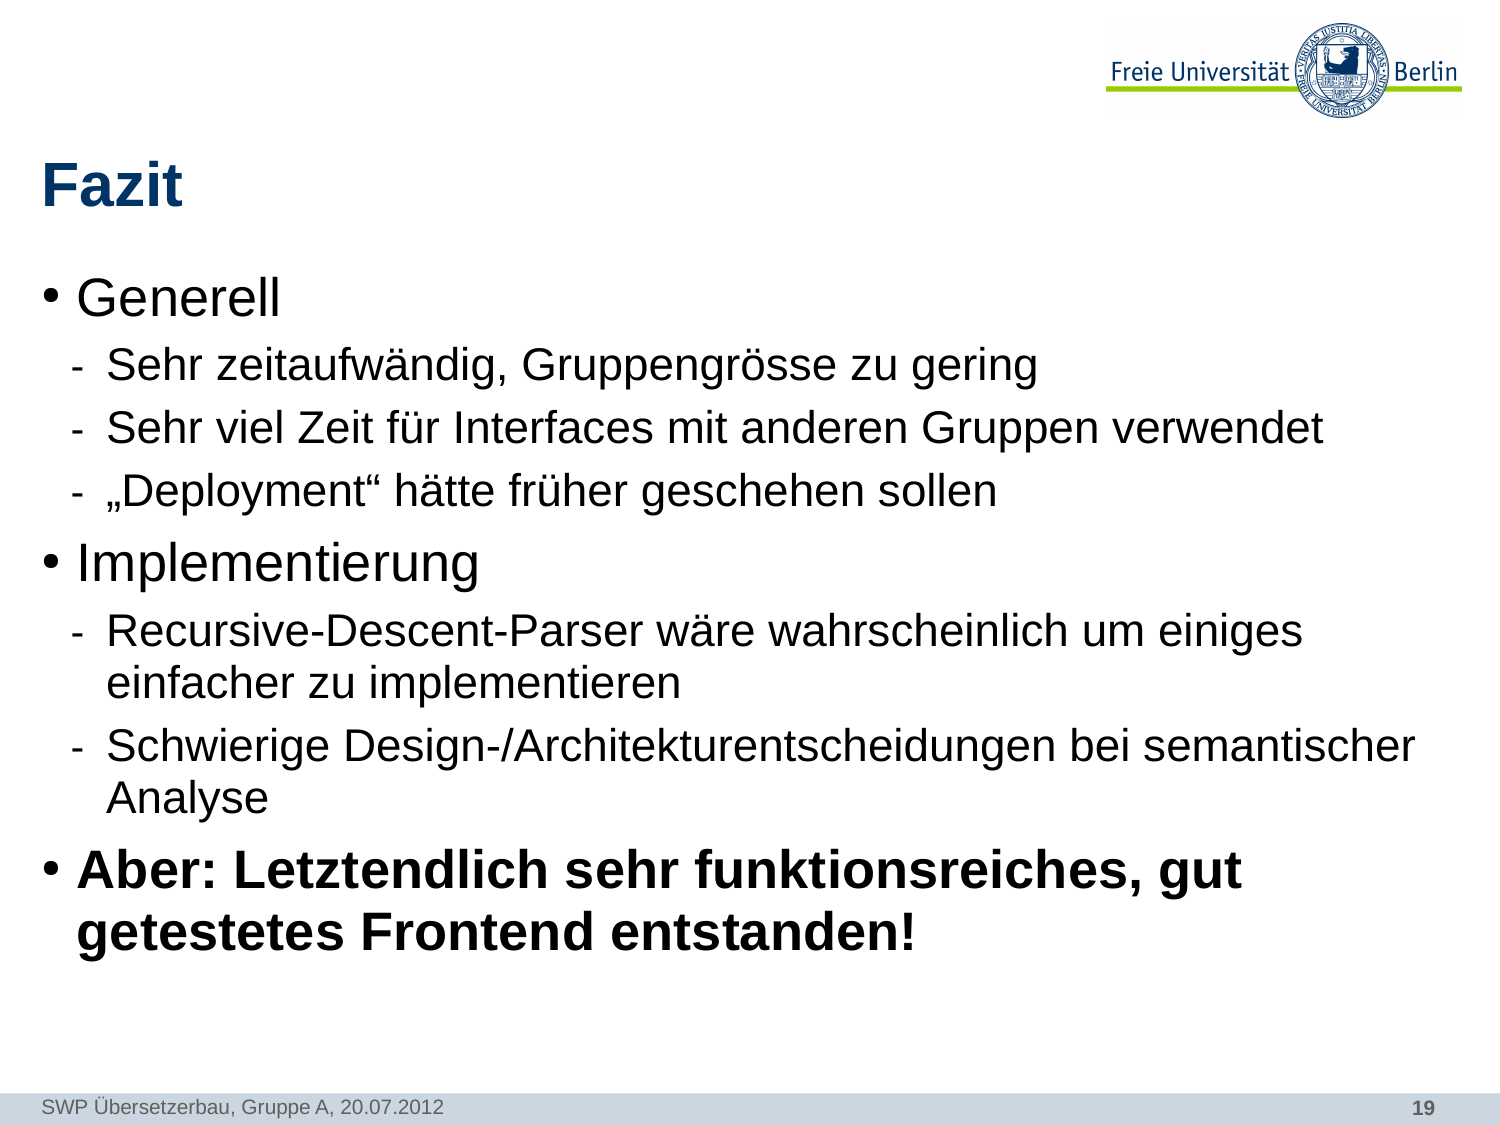

# Fazit
Generell
Sehr zeitaufwändig, Gruppengrösse zu gering
Sehr viel Zeit für Interfaces mit anderen Gruppen verwendet
„Deployment“ hätte früher geschehen sollen
Implementierung
Recursive-Descent-Parser wäre wahrscheinlich um einiges einfacher zu implementieren
Schwierige Design-/Architekturentscheidungen bei semantischer Analyse
Aber: Letztendlich sehr funktionsreiches, gut getestetes Frontend entstanden!